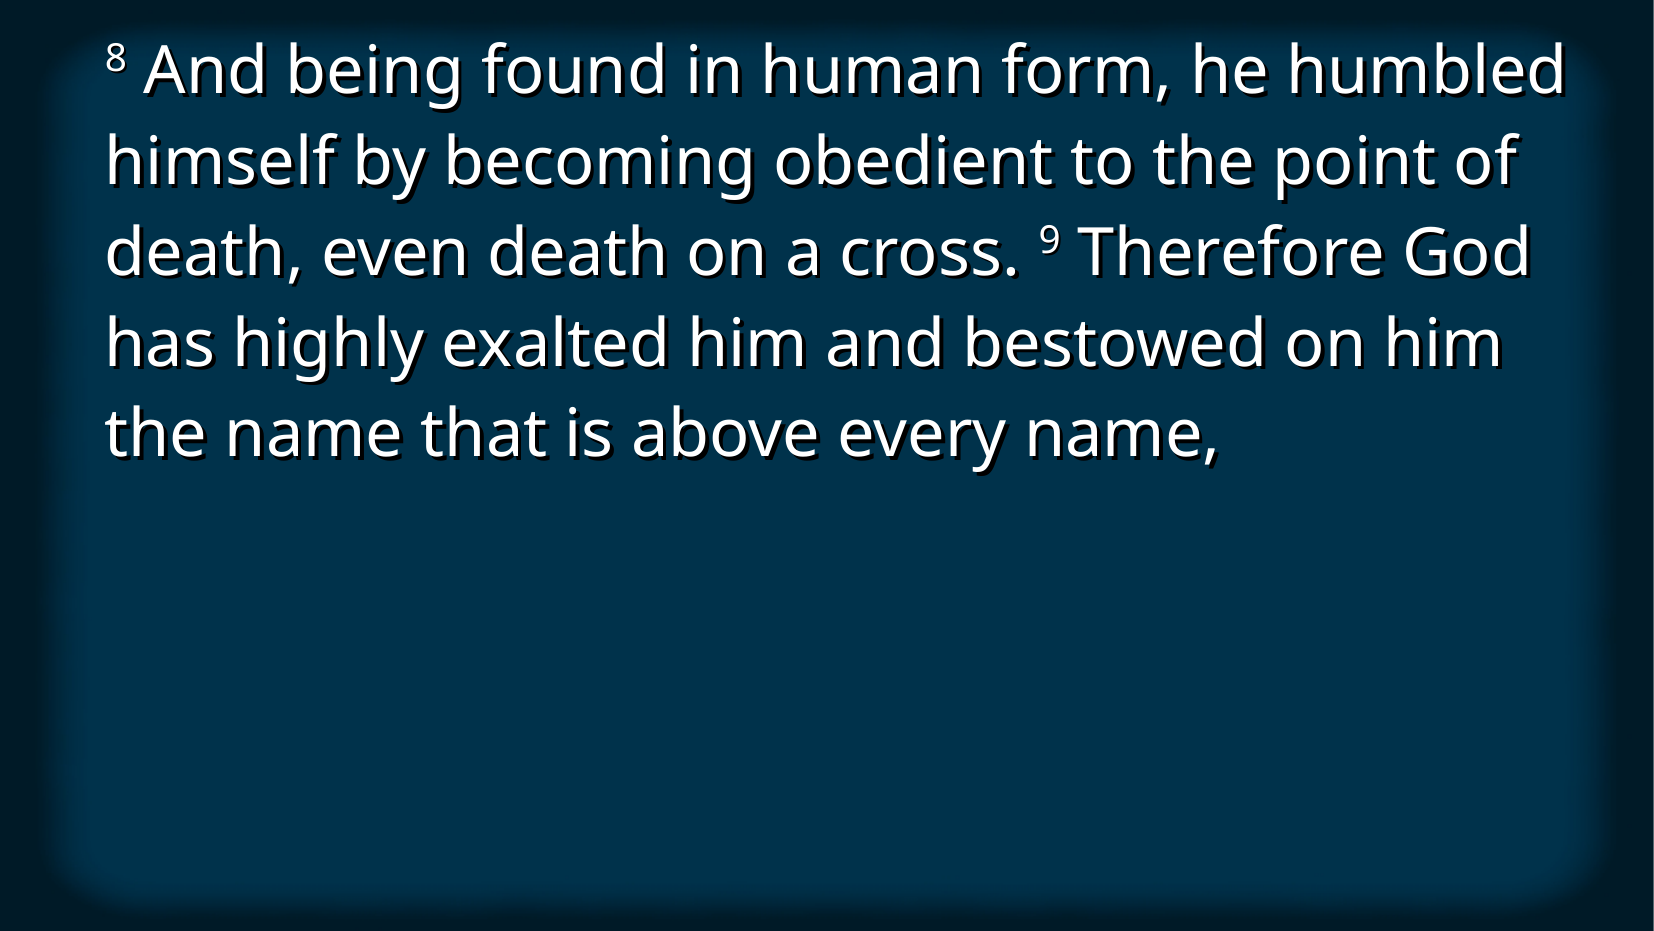

8 And being found in human form, he humbled himself by becoming obedient to the point of death, even death on a cross. 9 Therefore God has highly exalted him and bestowed on him the name that is above every name,